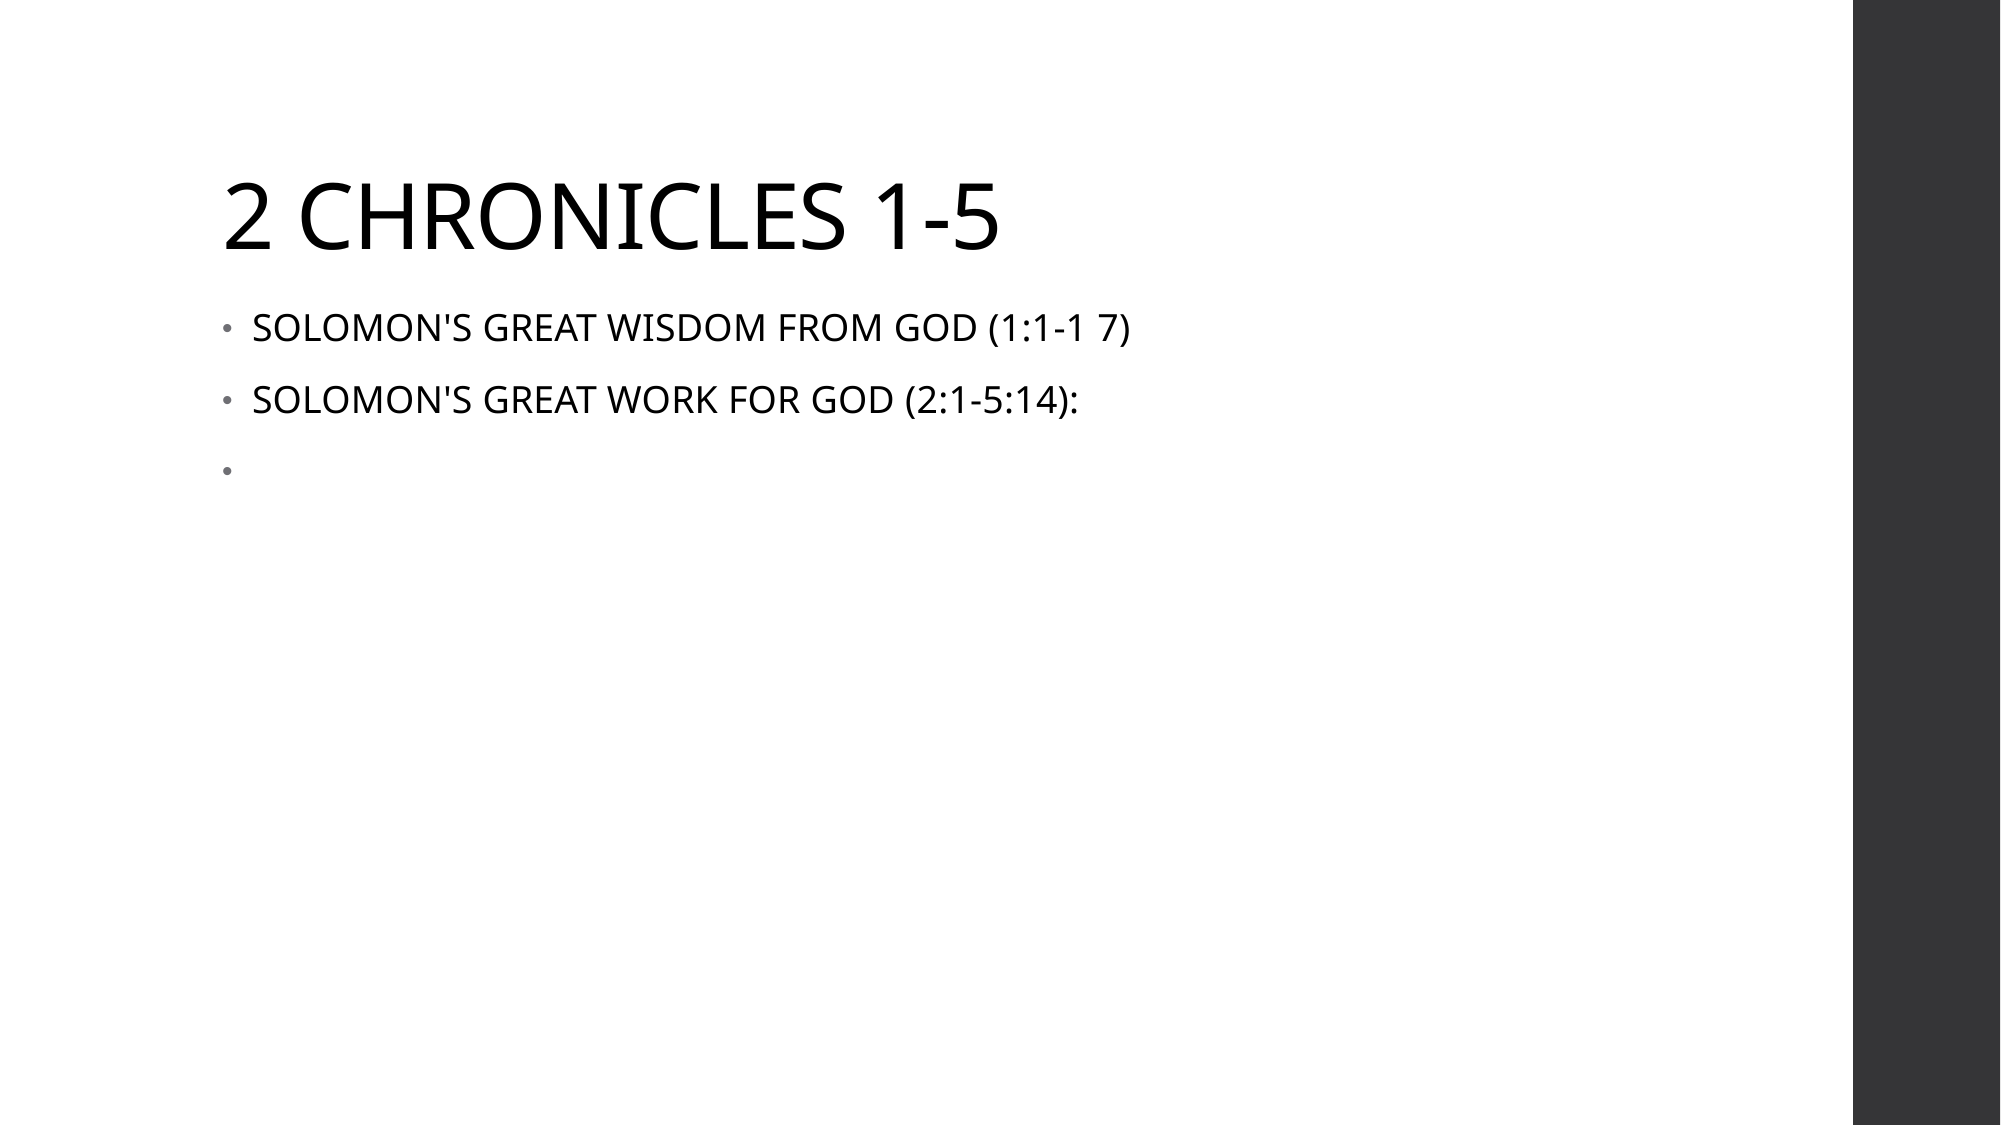

# 2 CHRONICLES 1-5
SOLOMON'S GREAT WISDOM FROM GOD (1:1-1 7)
SOLOMON'S GREAT WORK FOR GOD (2:1-5:14):